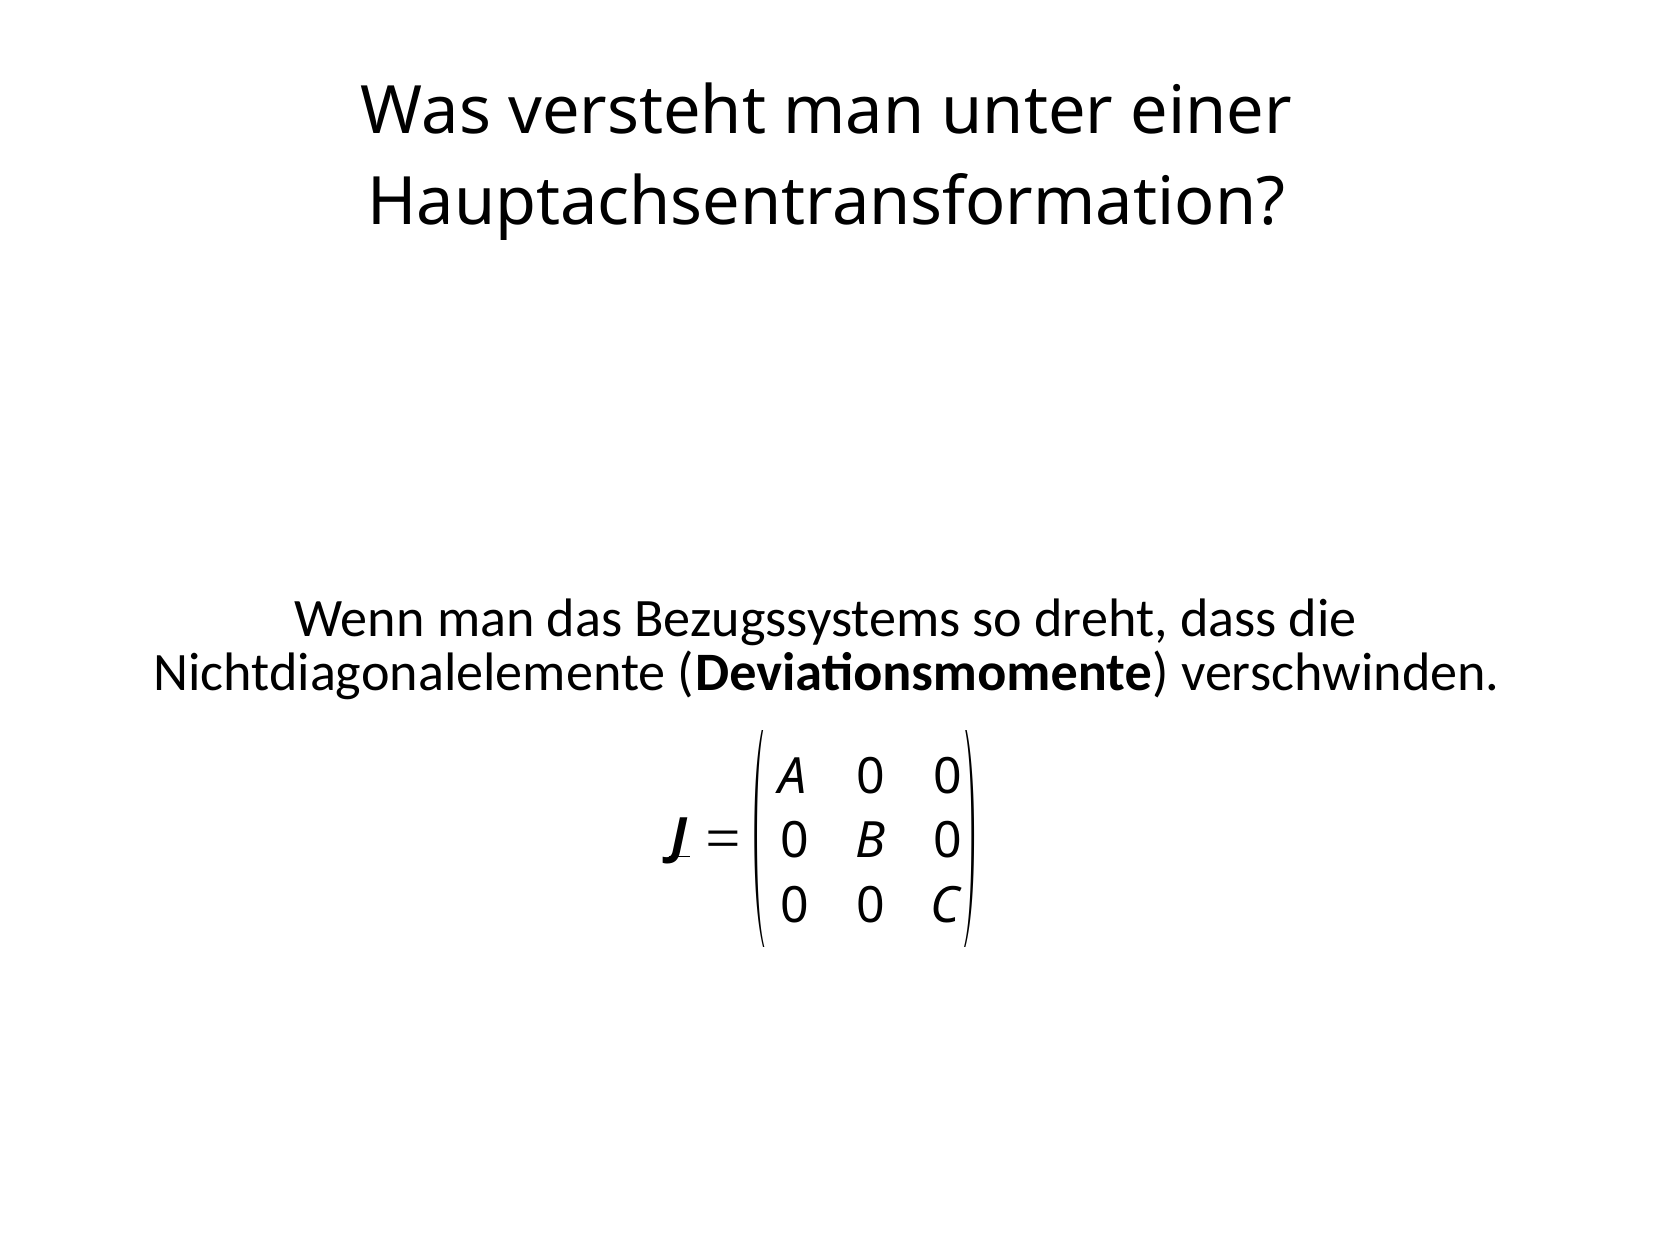

# Was versteht man unter einer Hauptachsentransformation?
Wenn man das Bezugssystems so dreht, dass die Nichtdiagonalelemente (Deviationsmomente) verschwinden.